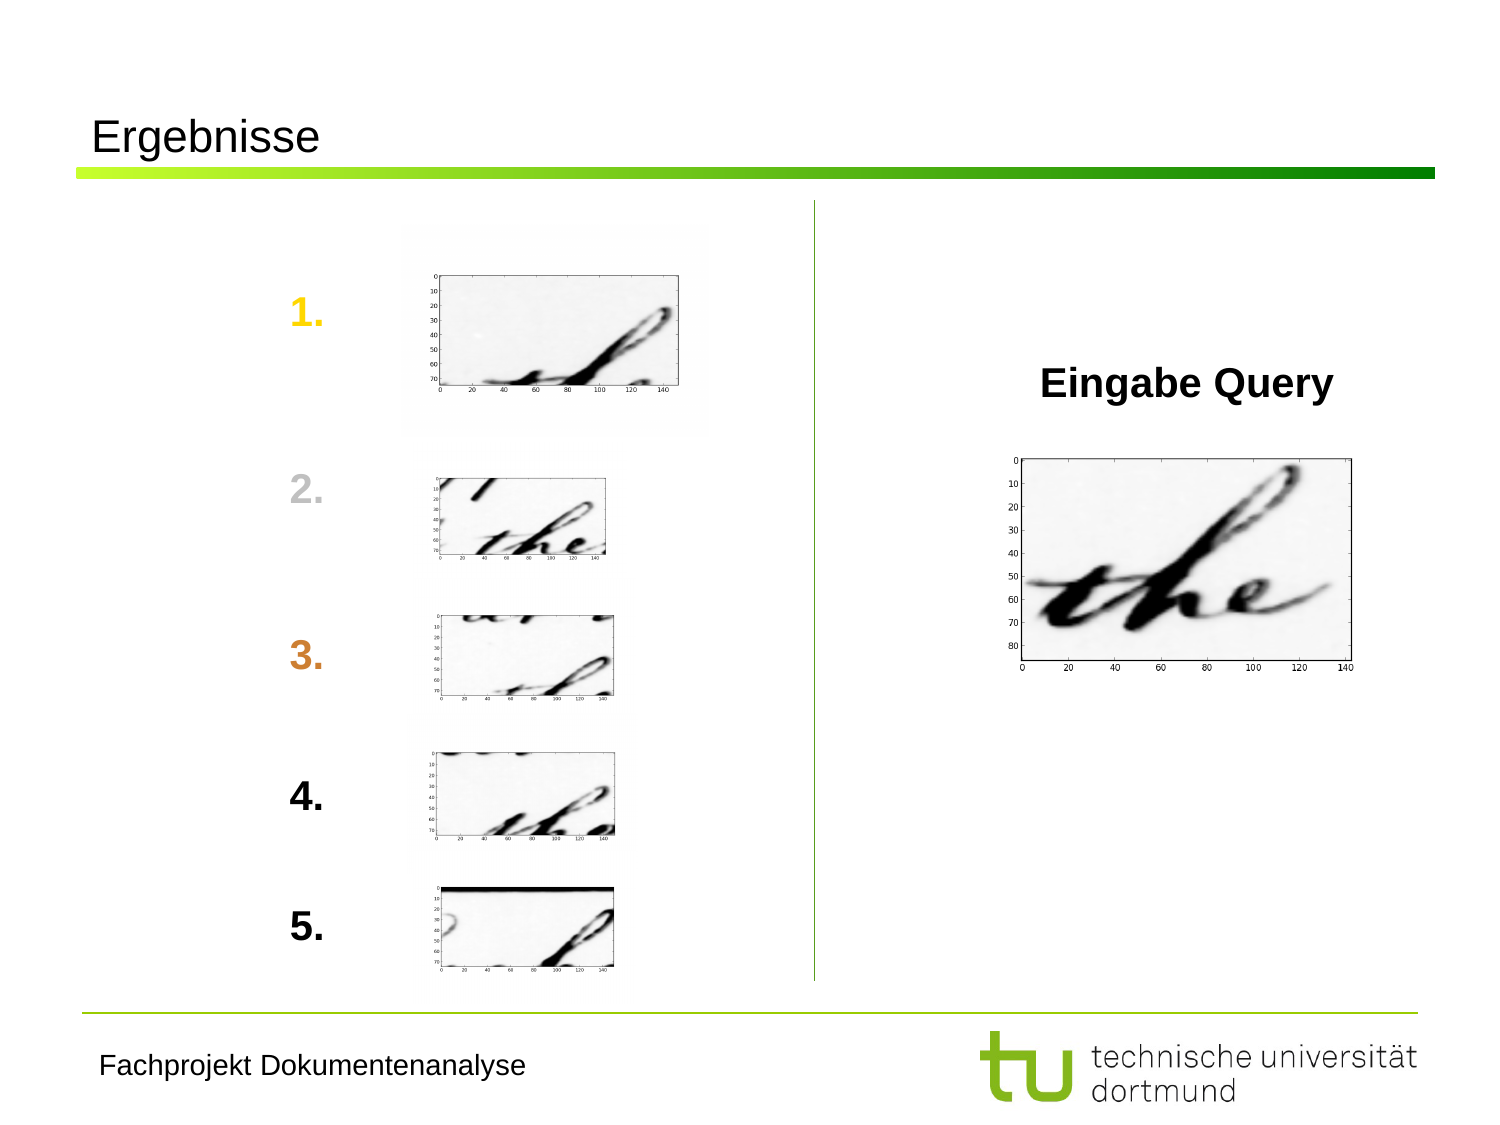

# Ergebnisse
1.
Eingabe Query
2.
3.
4.
5.